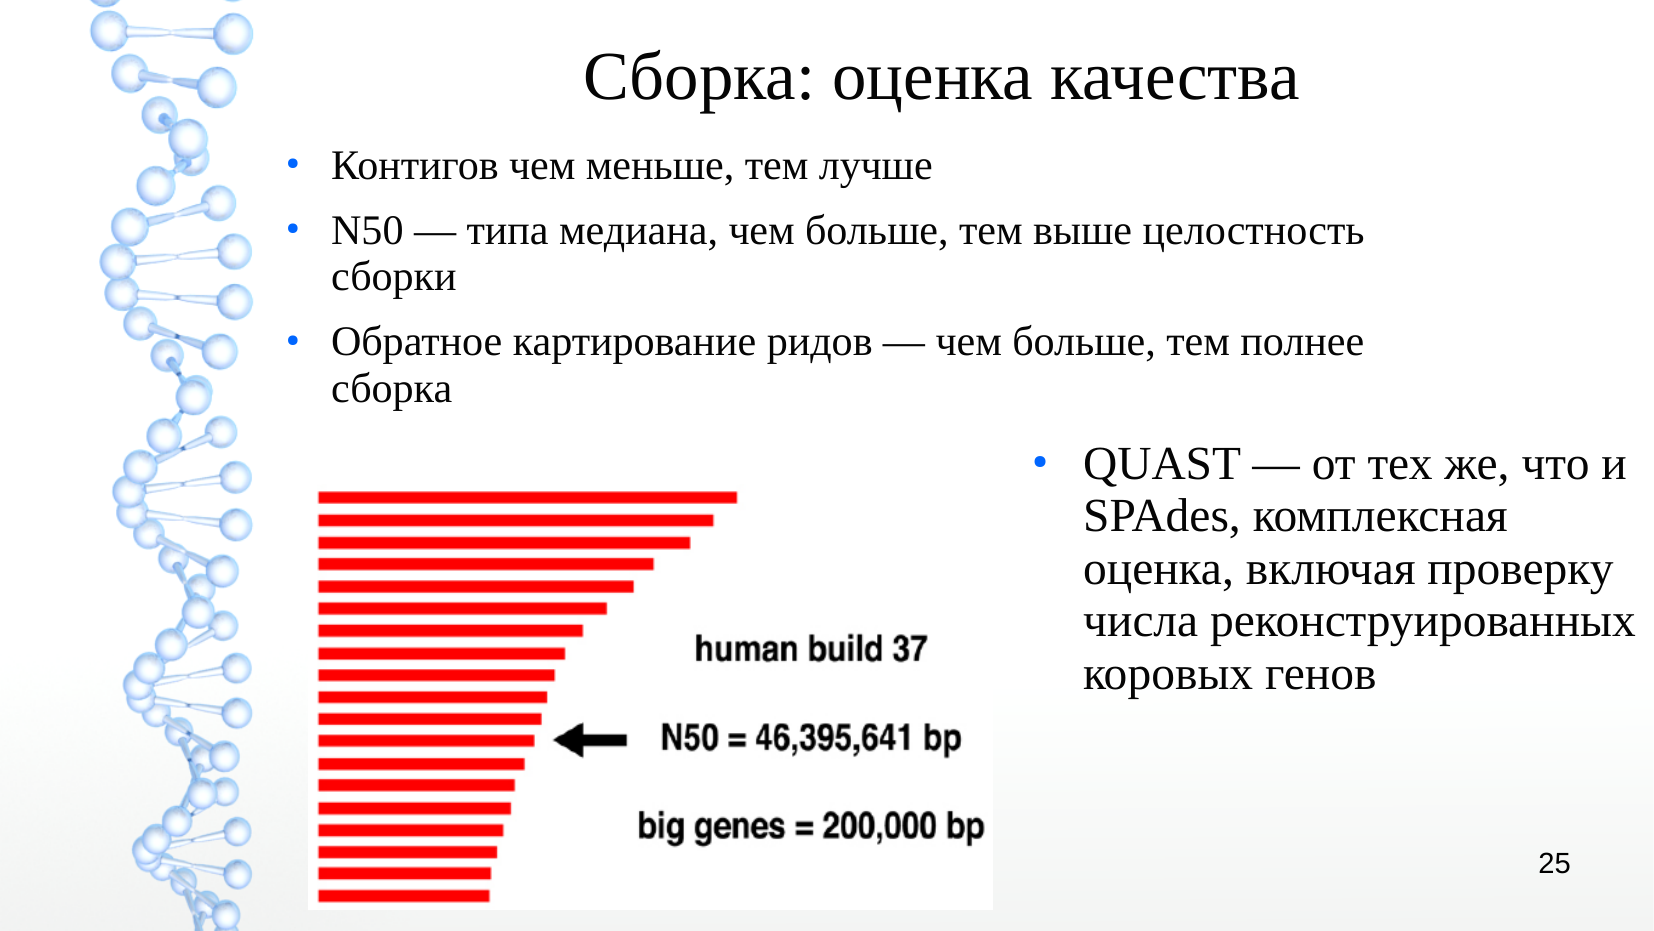

# Сборка: оценка качества
Контигов чем меньше, тем лучше
N50 — типа медиана, чем больше, тем выше целостность сборки
Обратное картирование ридов — чем больше, тем полнее сборка
QUAST — от тех же, что и SPAdes, комплексная оценка, включая проверку числа реконструированных коровых генов
25